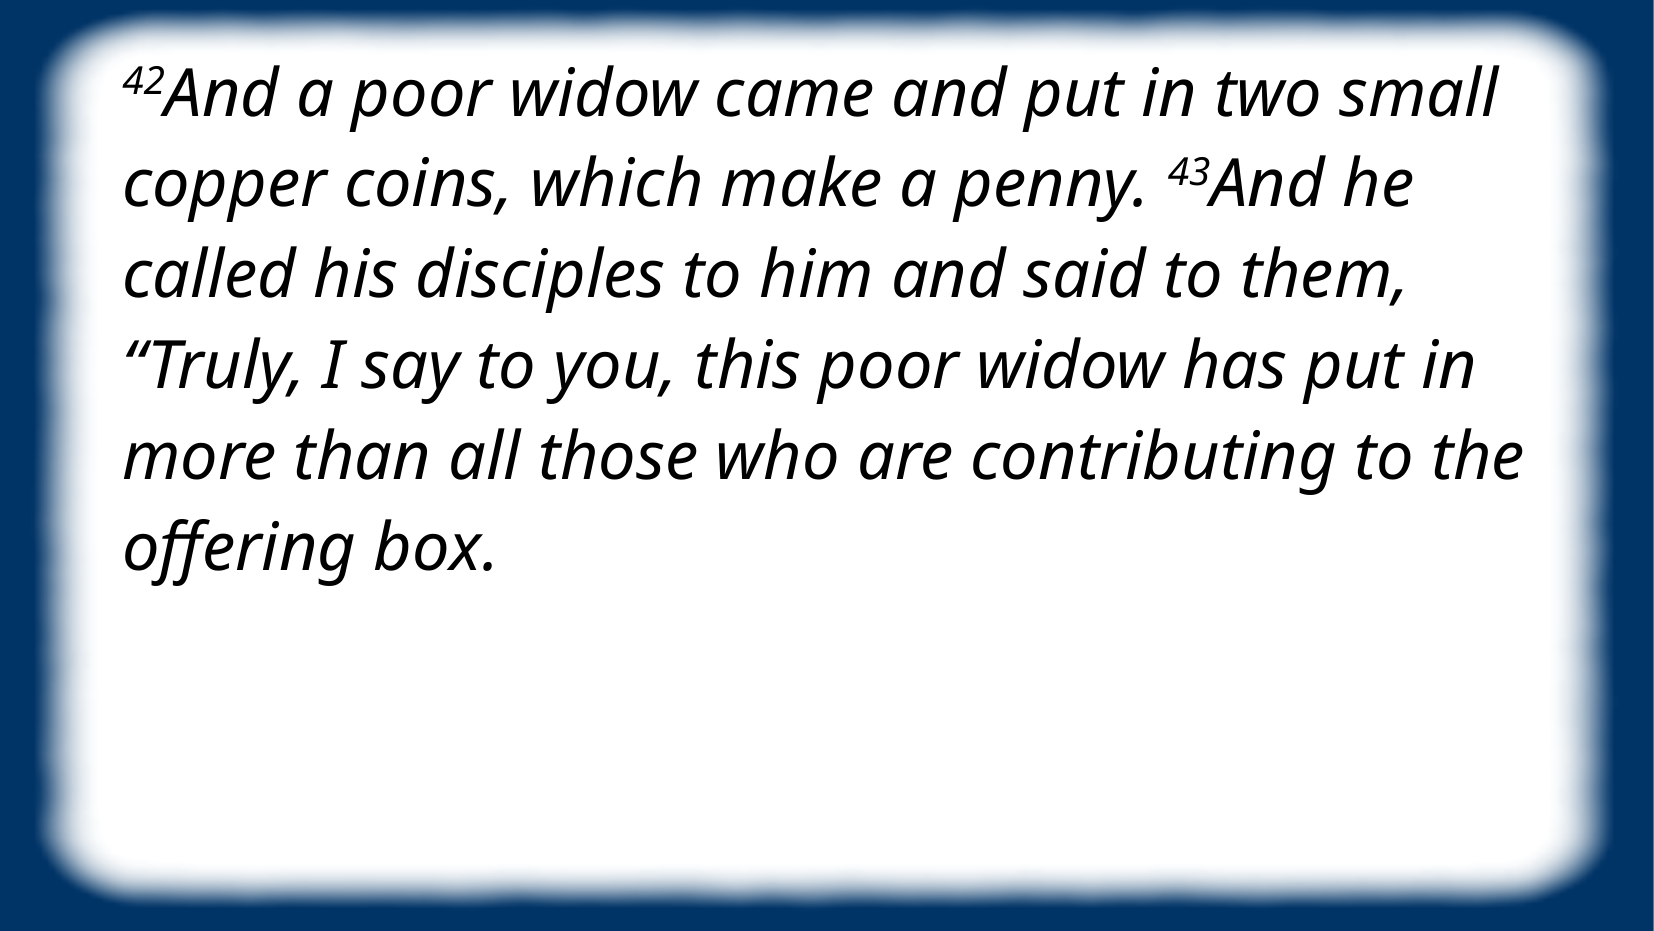

42And a poor widow came and put in two small copper coins, which make a penny. 43And he called his disciples to him and said to them, “Truly, I say to you, this poor widow has put in more than all those who are contributing to the offering box.